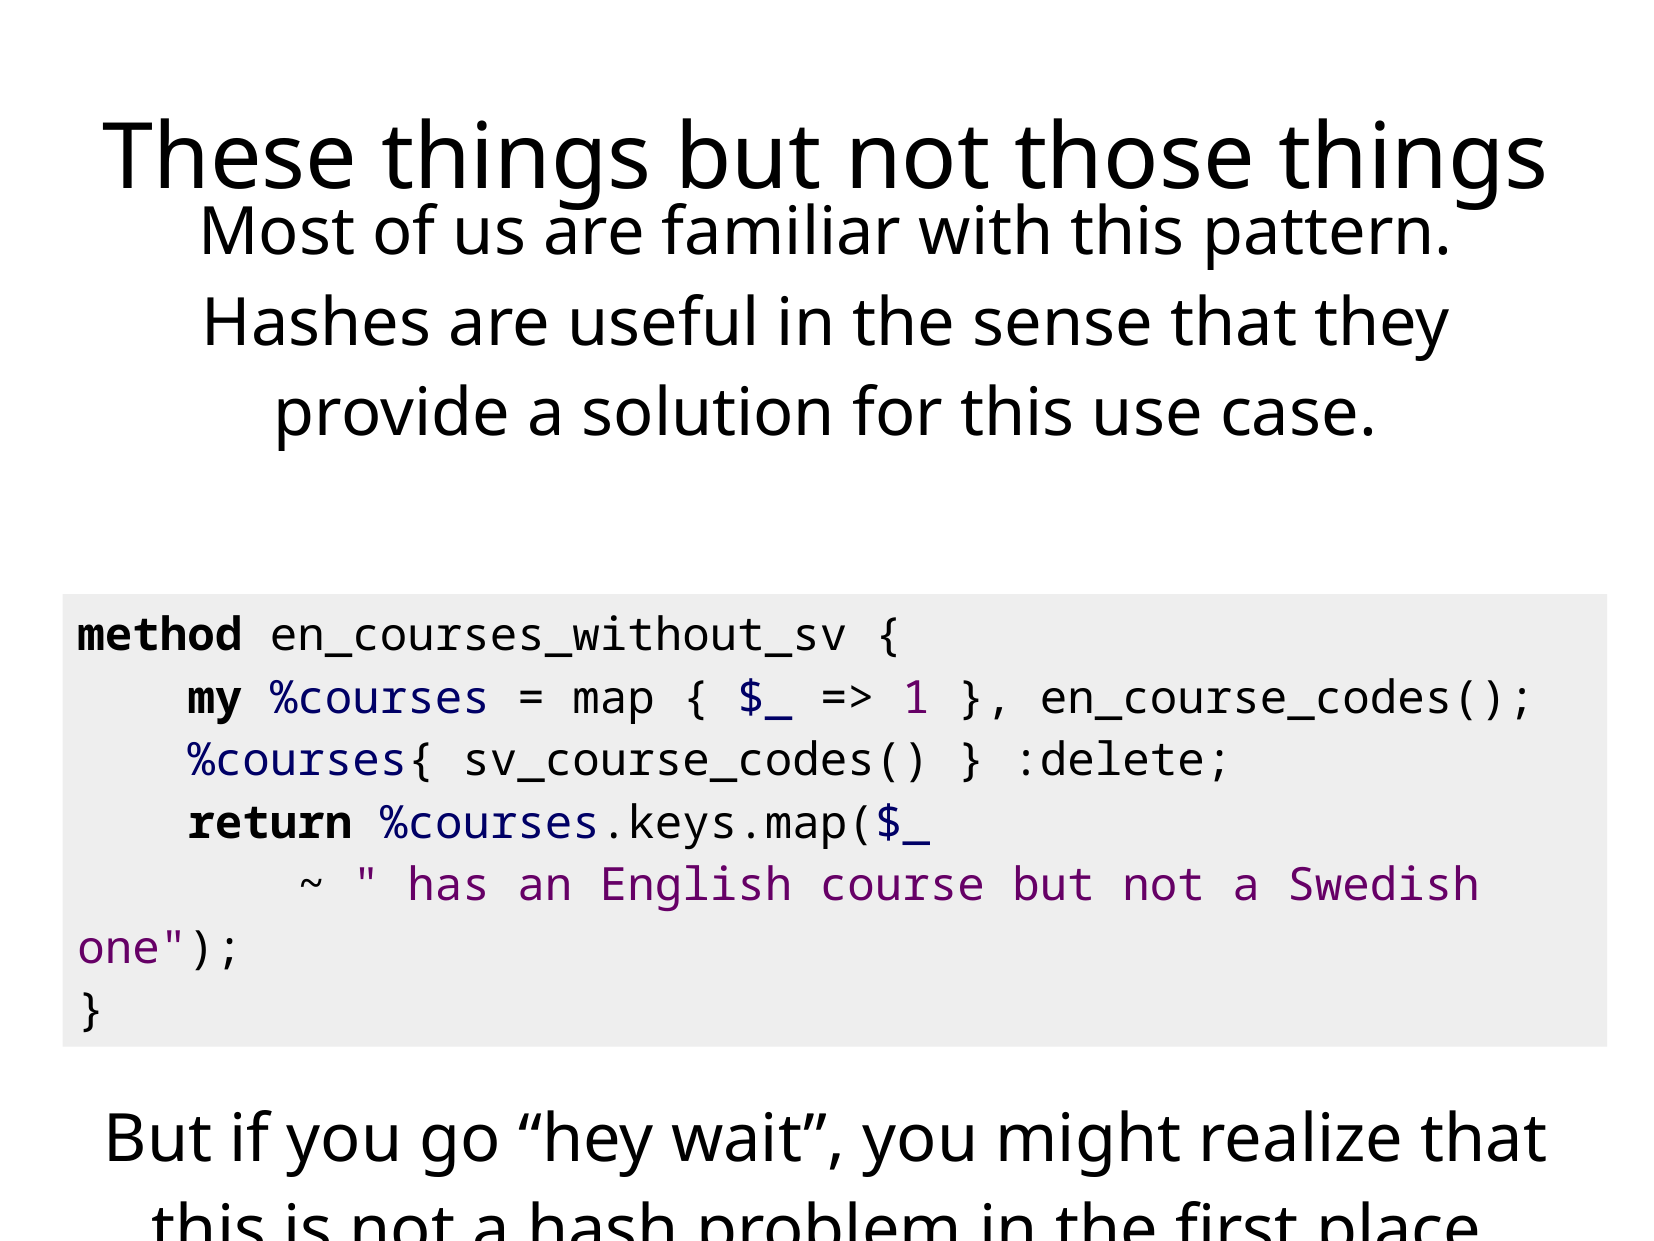

# These things but not those things
Most of us are familiar with this pattern. Hashes are useful in the sense that they provide a solution for this use case.
But if you go “hey wait”, you might realize that this is not a hash problem in the first place.
method en_courses_without_sv {
 my %courses = map { $_ => 1 }, en_course_codes();
 %courses{ sv_course_codes() } :delete;
 return %courses.keys.map($_
 ~ " has an English course but not a Swedish one");
}